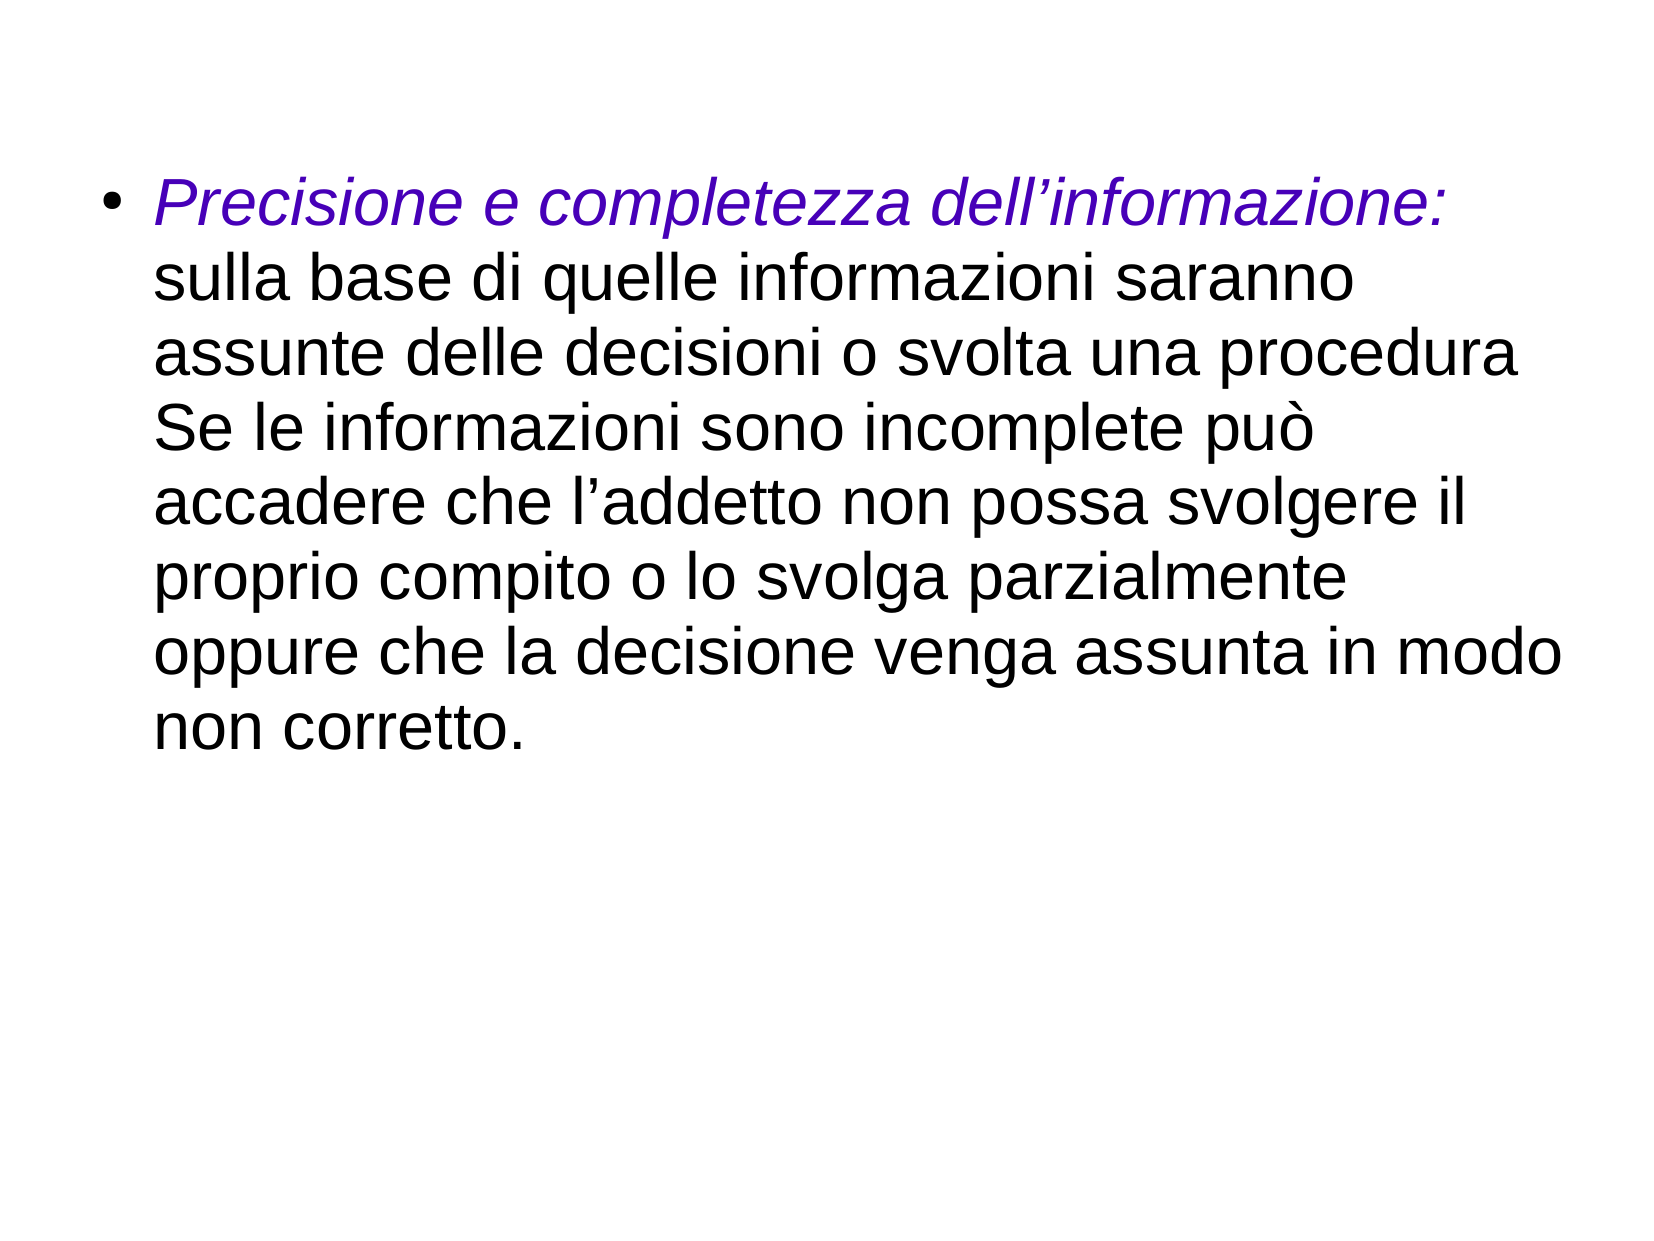

# Precisione e completezza dell’informazione: sulla base di quelle informazioni saranno assunte delle decisioni o svolta una procedura Se le informazioni sono incomplete può accadere che l’addetto non possa svolgere il proprio compito o lo svolga parzialmente oppure che la decisione venga assunta in modo non corretto.